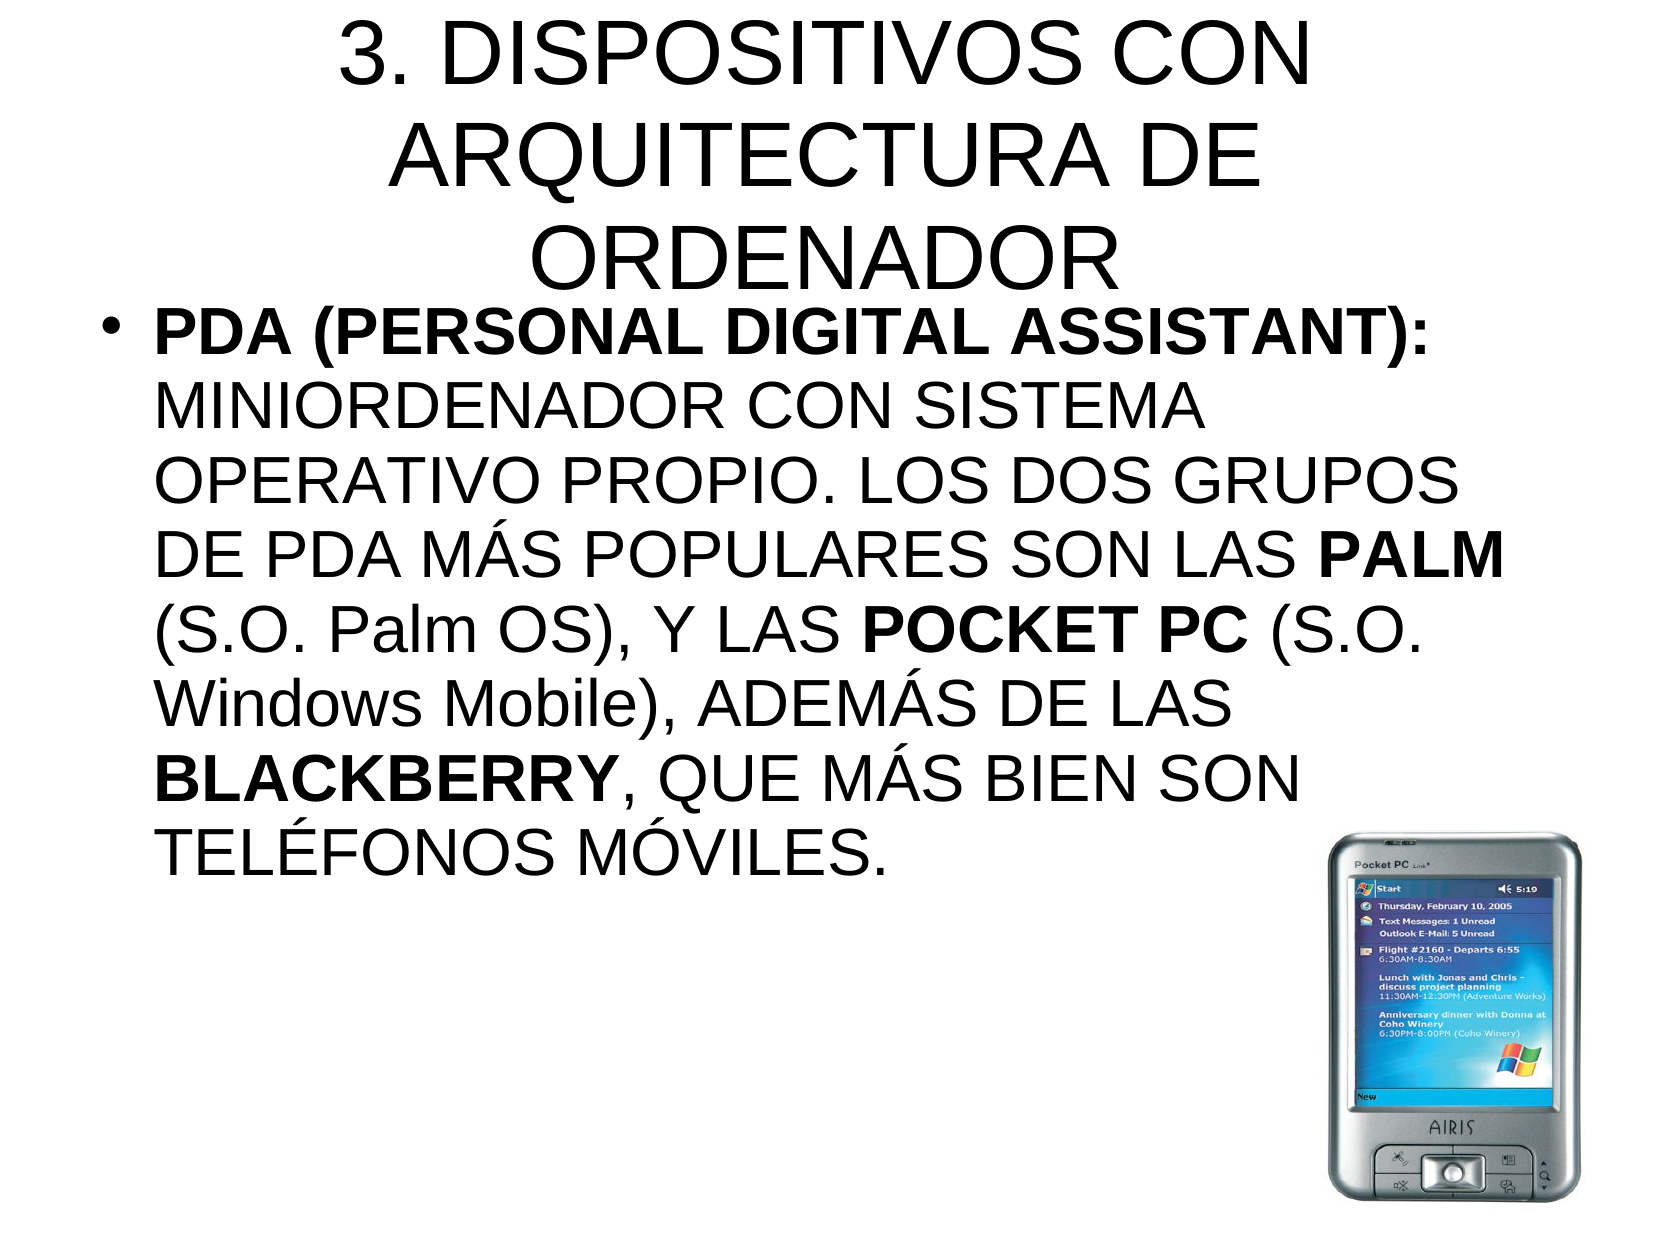

# 3. DISPOSITIVOS CON ARQUITECTURA DE ORDENADOR
PDA (PERSONAL DIGITAL ASSISTANT): MINIORDENADOR CON SISTEMA OPERATIVO PROPIO. LOS DOS GRUPOS DE PDA MÁS POPULARES SON LAS PALM (S.O. Palm OS), Y LAS POCKET PC (S.O. Windows Mobile), ADEMÁS DE LAS BLACKBERRY, QUE MÁS BIEN SON TELÉFONOS MÓVILES.